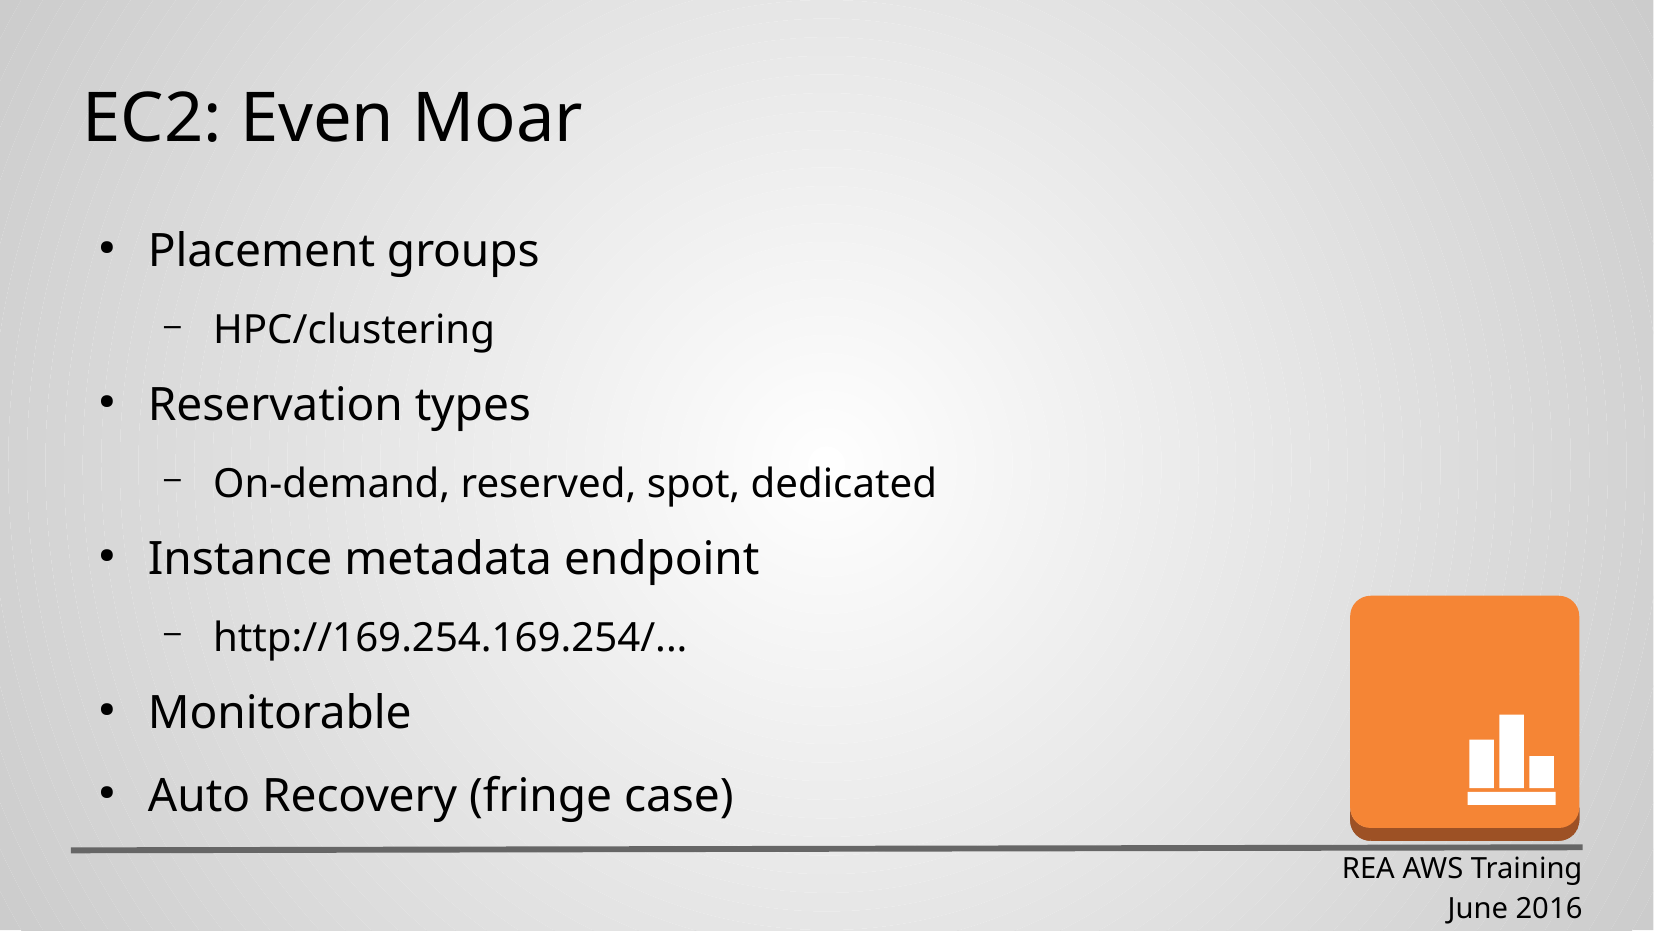

# EC2: Even Moar
Placement groups
HPC/clustering
Reservation types
On-demand, reserved, spot, dedicated
Instance metadata endpoint
http://169.254.169.254/...
Monitorable
Auto Recovery (fringe case)